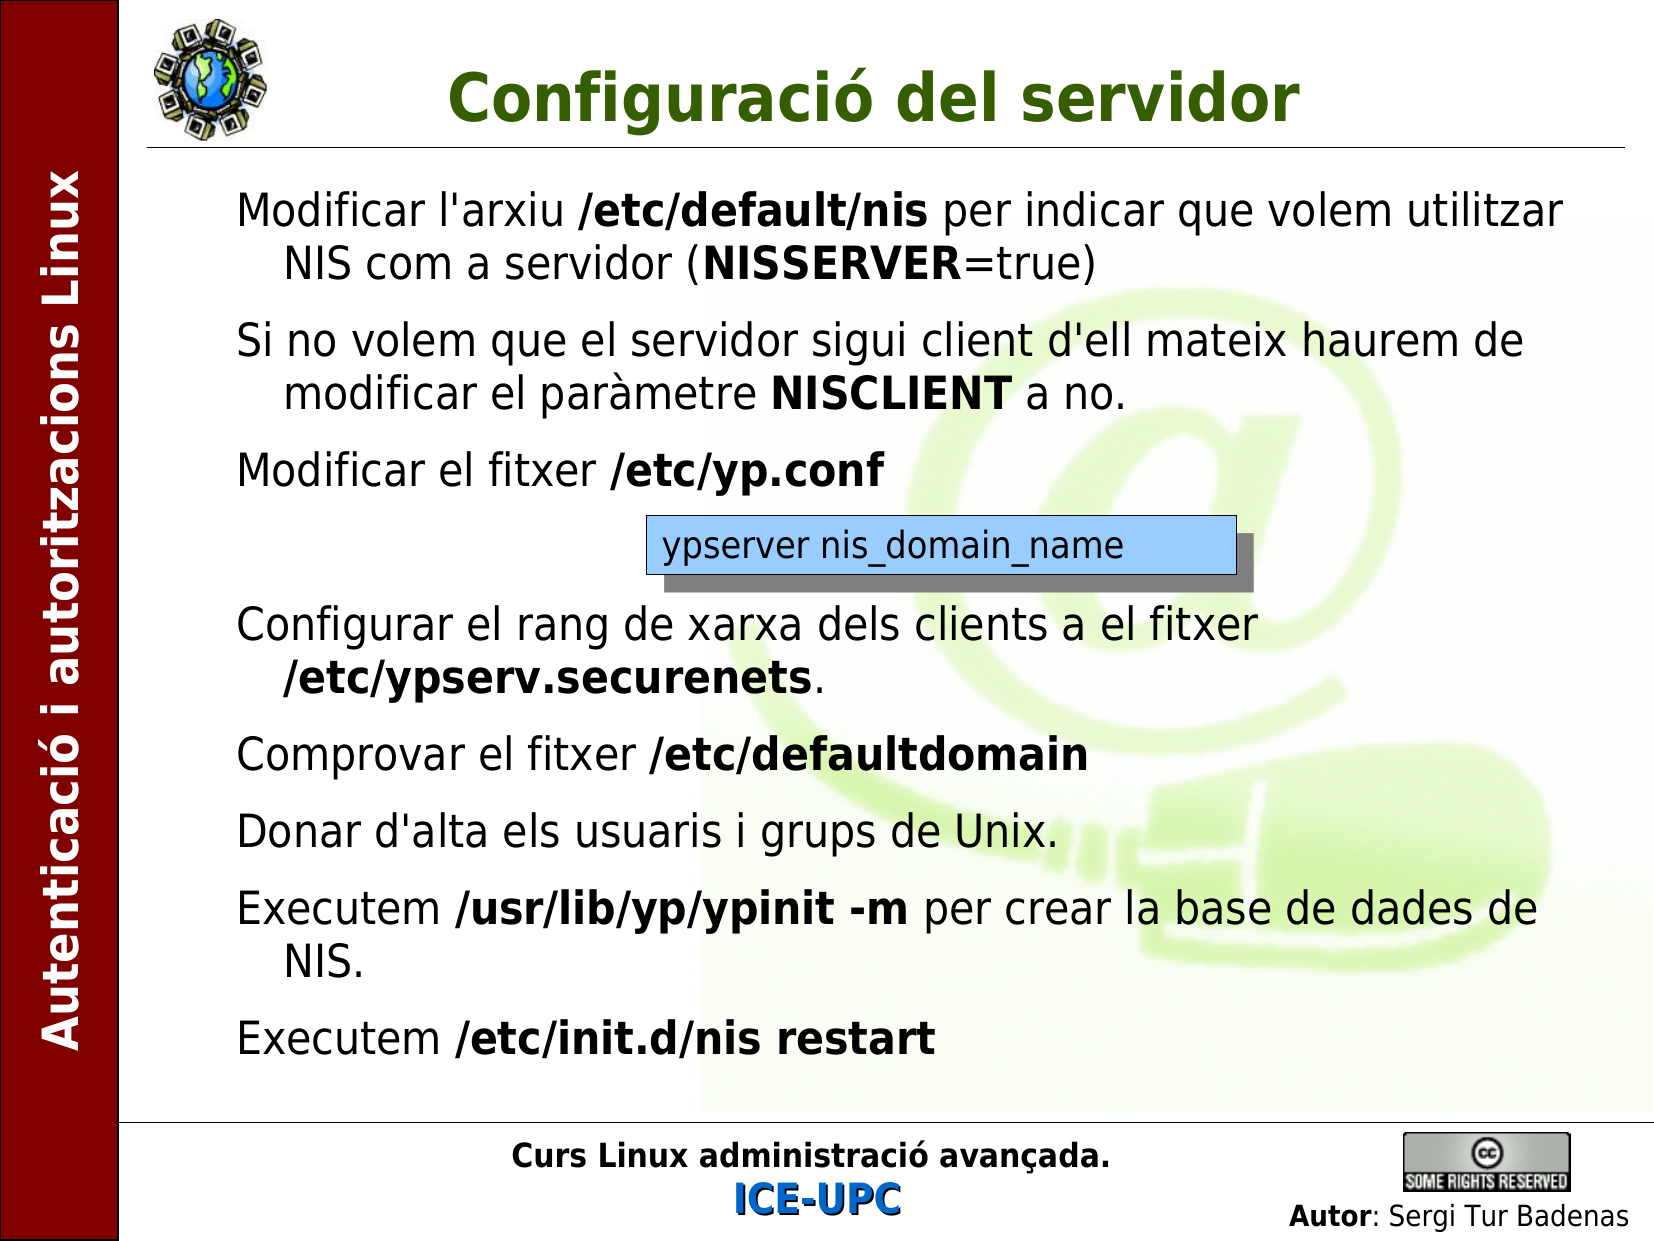

# Configuració del servidor
Modificar l'arxiu /etc/default/nis per indicar que volem utilitzar NIS com a servidor (NISSERVER=true)
Si no volem que el servidor sigui client d'ell mateix haurem de modificar el paràmetre NISCLIENT a no.
Modificar el fitxer /etc/yp.conf
Configurar el rang de xarxa dels clients a el fitxer /etc/ypserv.securenets.
Comprovar el fitxer /etc/defaultdomain
Donar d'alta els usuaris i grups de Unix.
Executem /usr/lib/yp/ypinit -m per crear la base de dades de NIS.
Executem /etc/init.d/nis restart
ypserver nis_domain_name